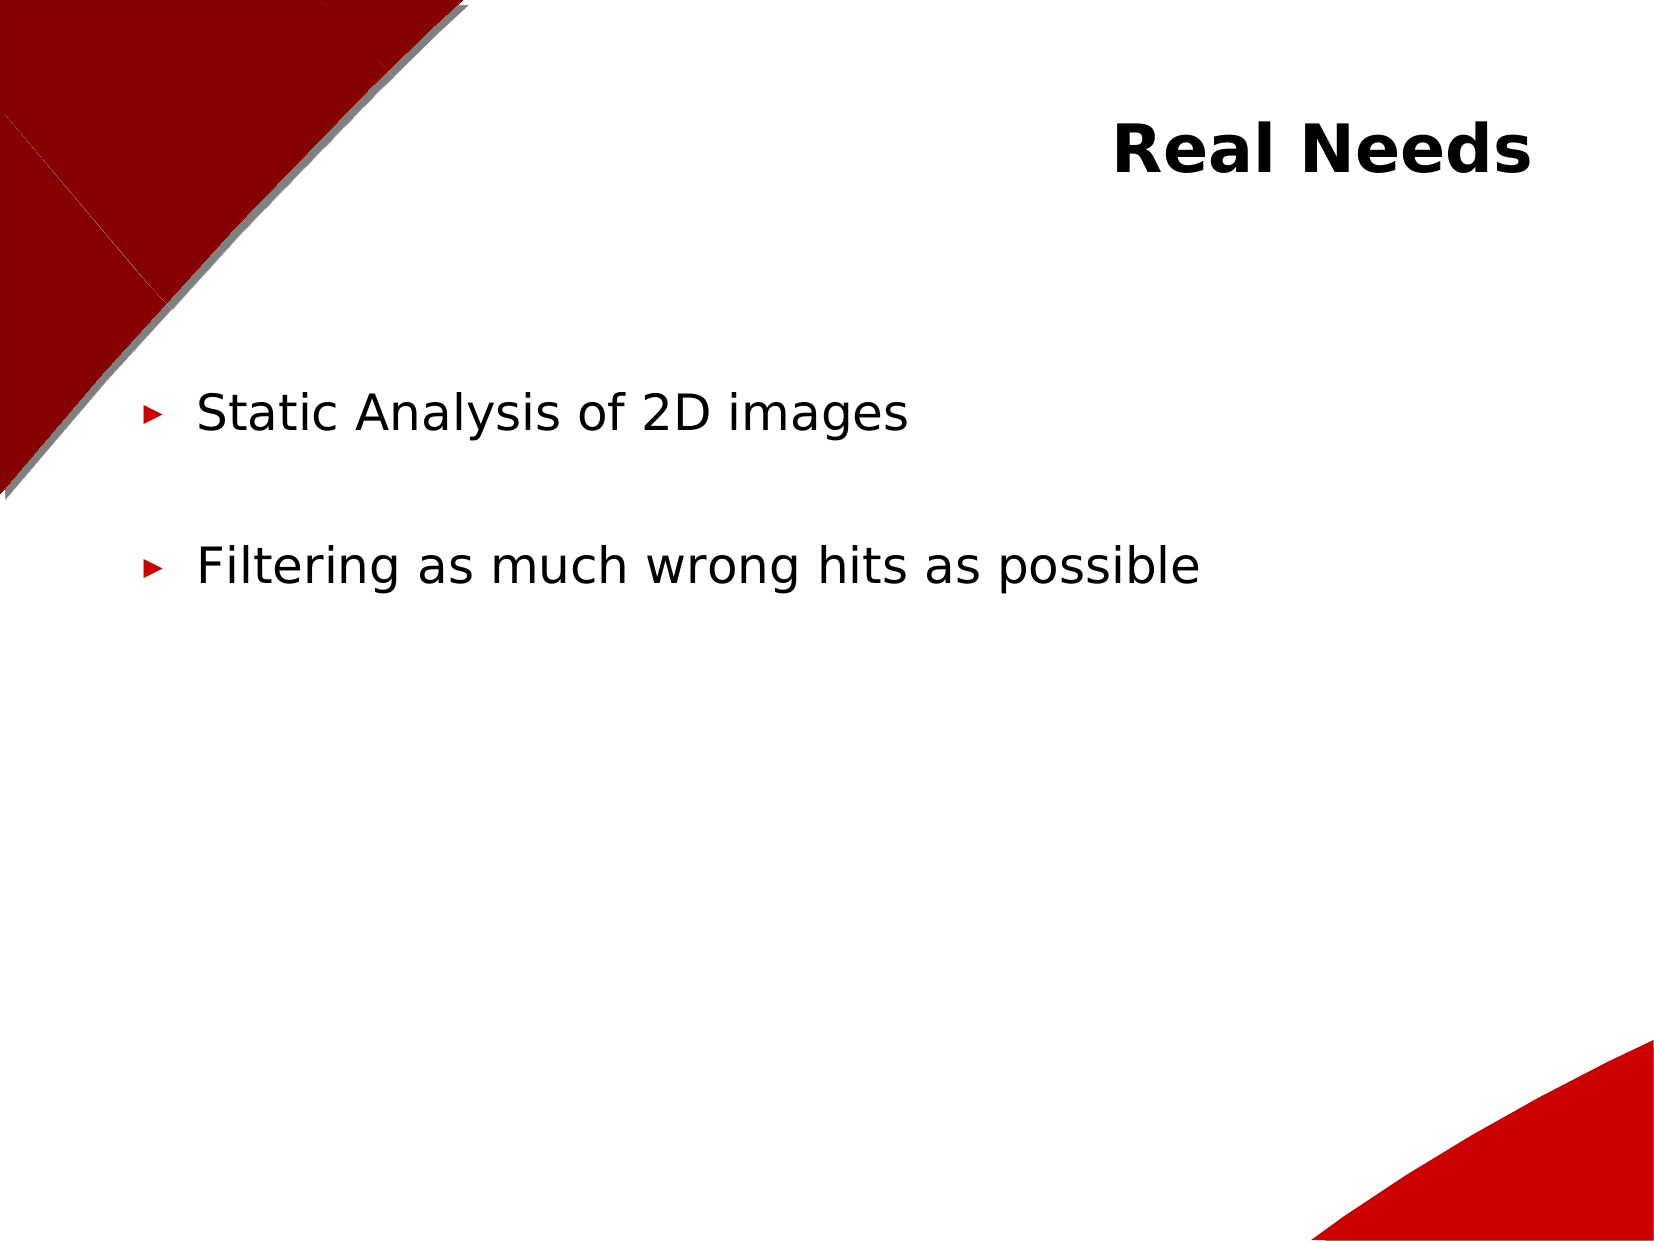

# Real Needs
Static Analysis of 2D images
Filtering as much wrong hits as possible